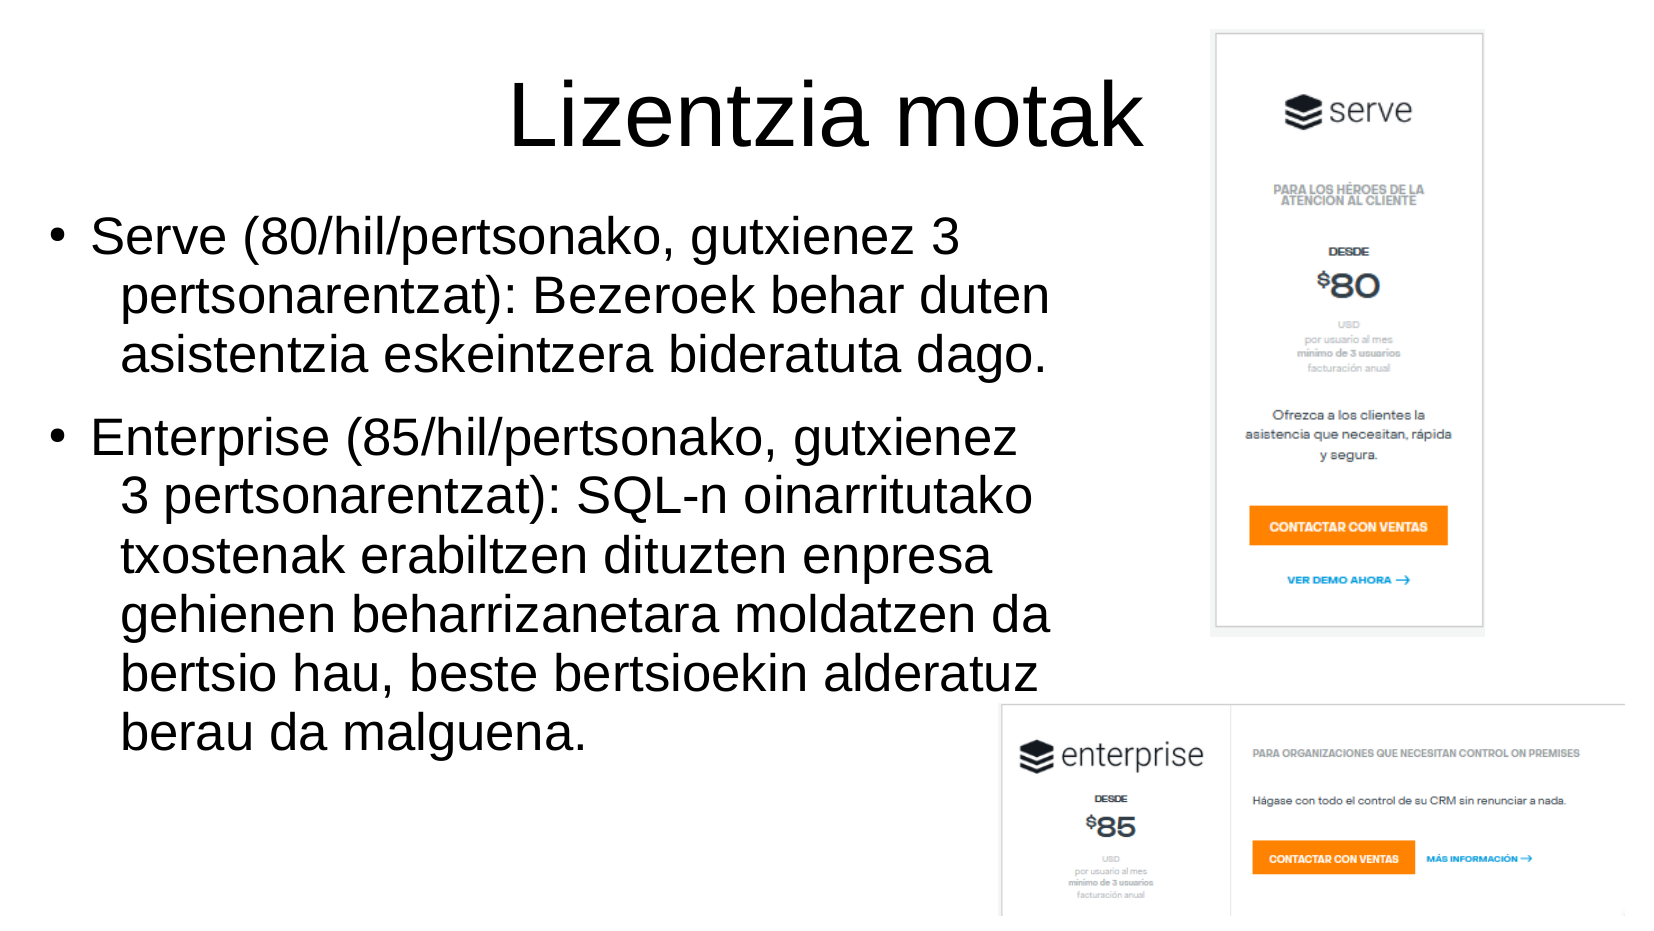

# Lizentzia motak
Serve (80/hil/pertsonako, gutxienez 3 pertsonarentzat): Bezeroek behar duten asistentzia eskeintzera bideratuta dago.
Enterprise (85/hil/pertsonako, gutxienez 3 pertsonarentzat): SQL-n oinarritutako txostenak erabiltzen dituzten enpresa gehienen beharrizanetara moldatzen da bertsio hau, beste bertsioekin alderatuz berau da malguena.